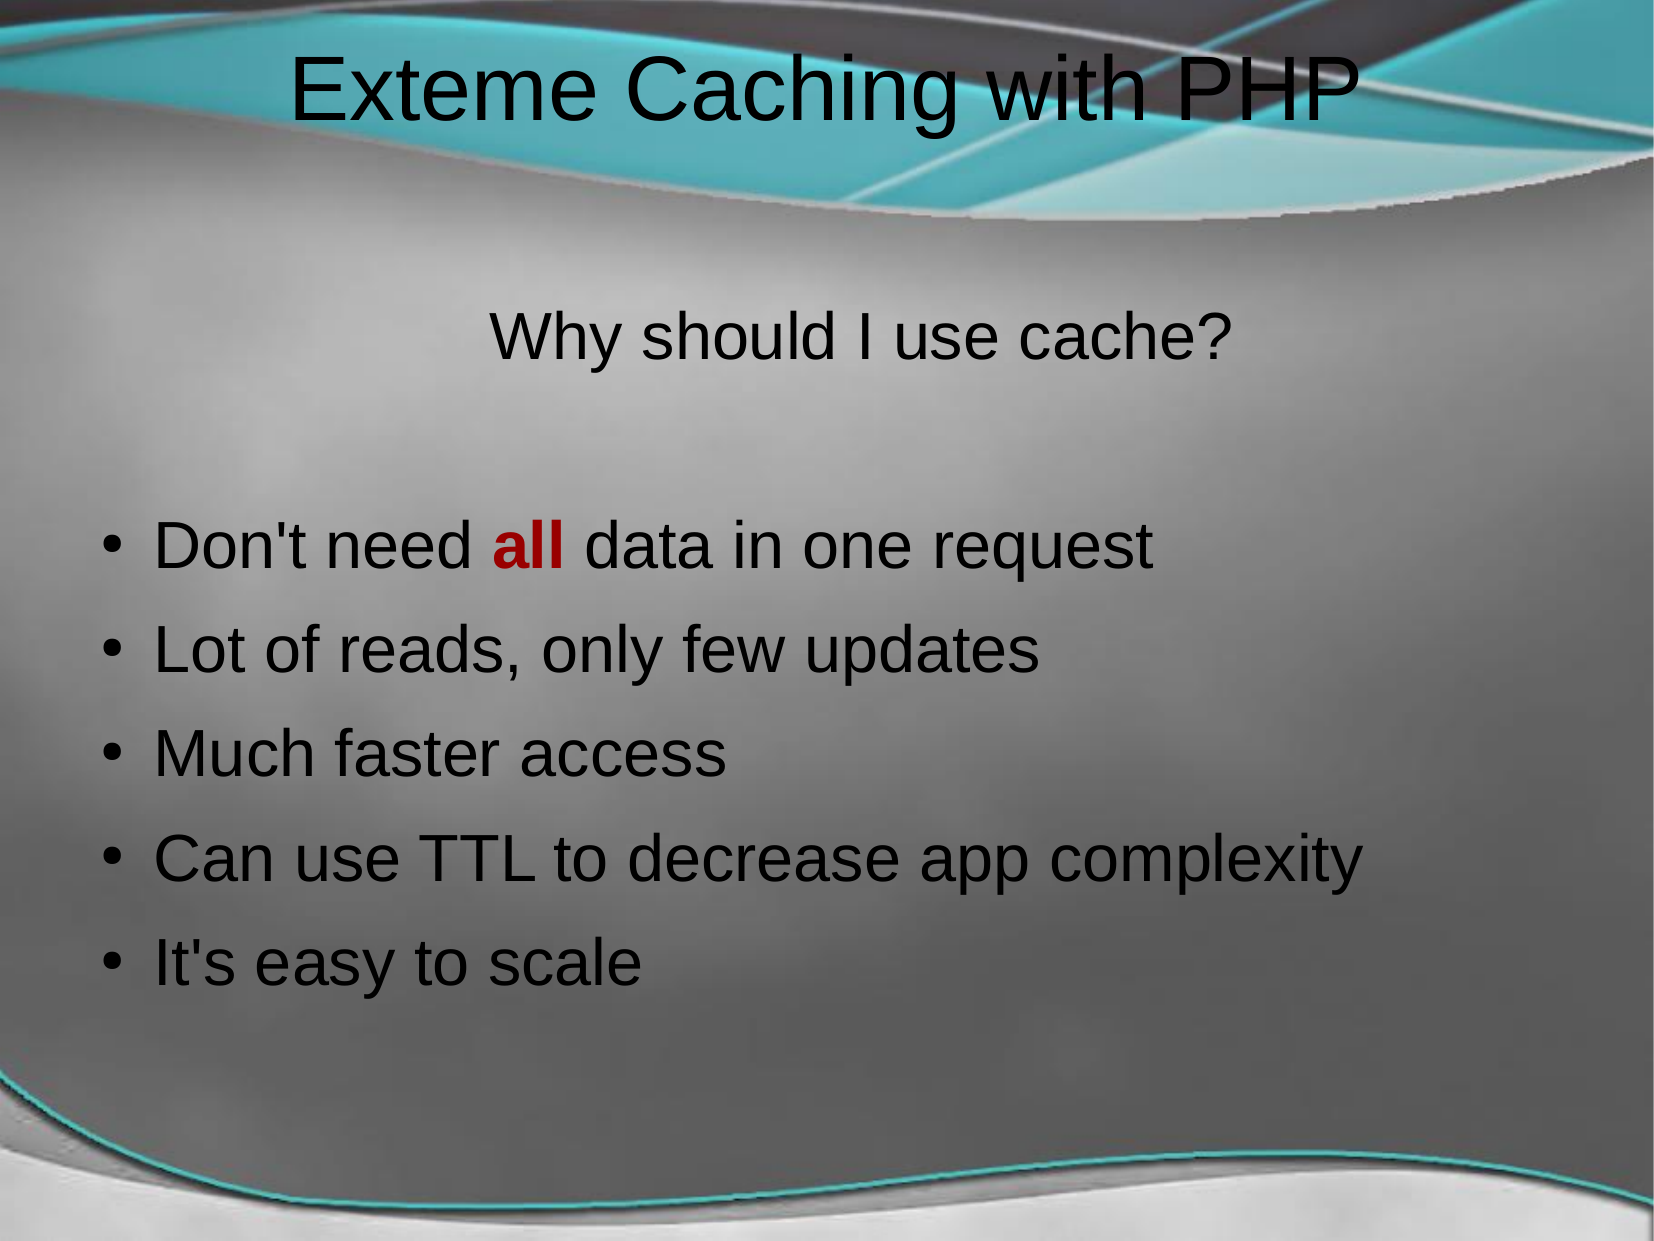

Exteme Caching with PHP
# Why should I use cache?
Don't need all data in one request
Lot of reads, only few updates
Much faster access
Can use TTL to decrease app complexity
It's easy to scale